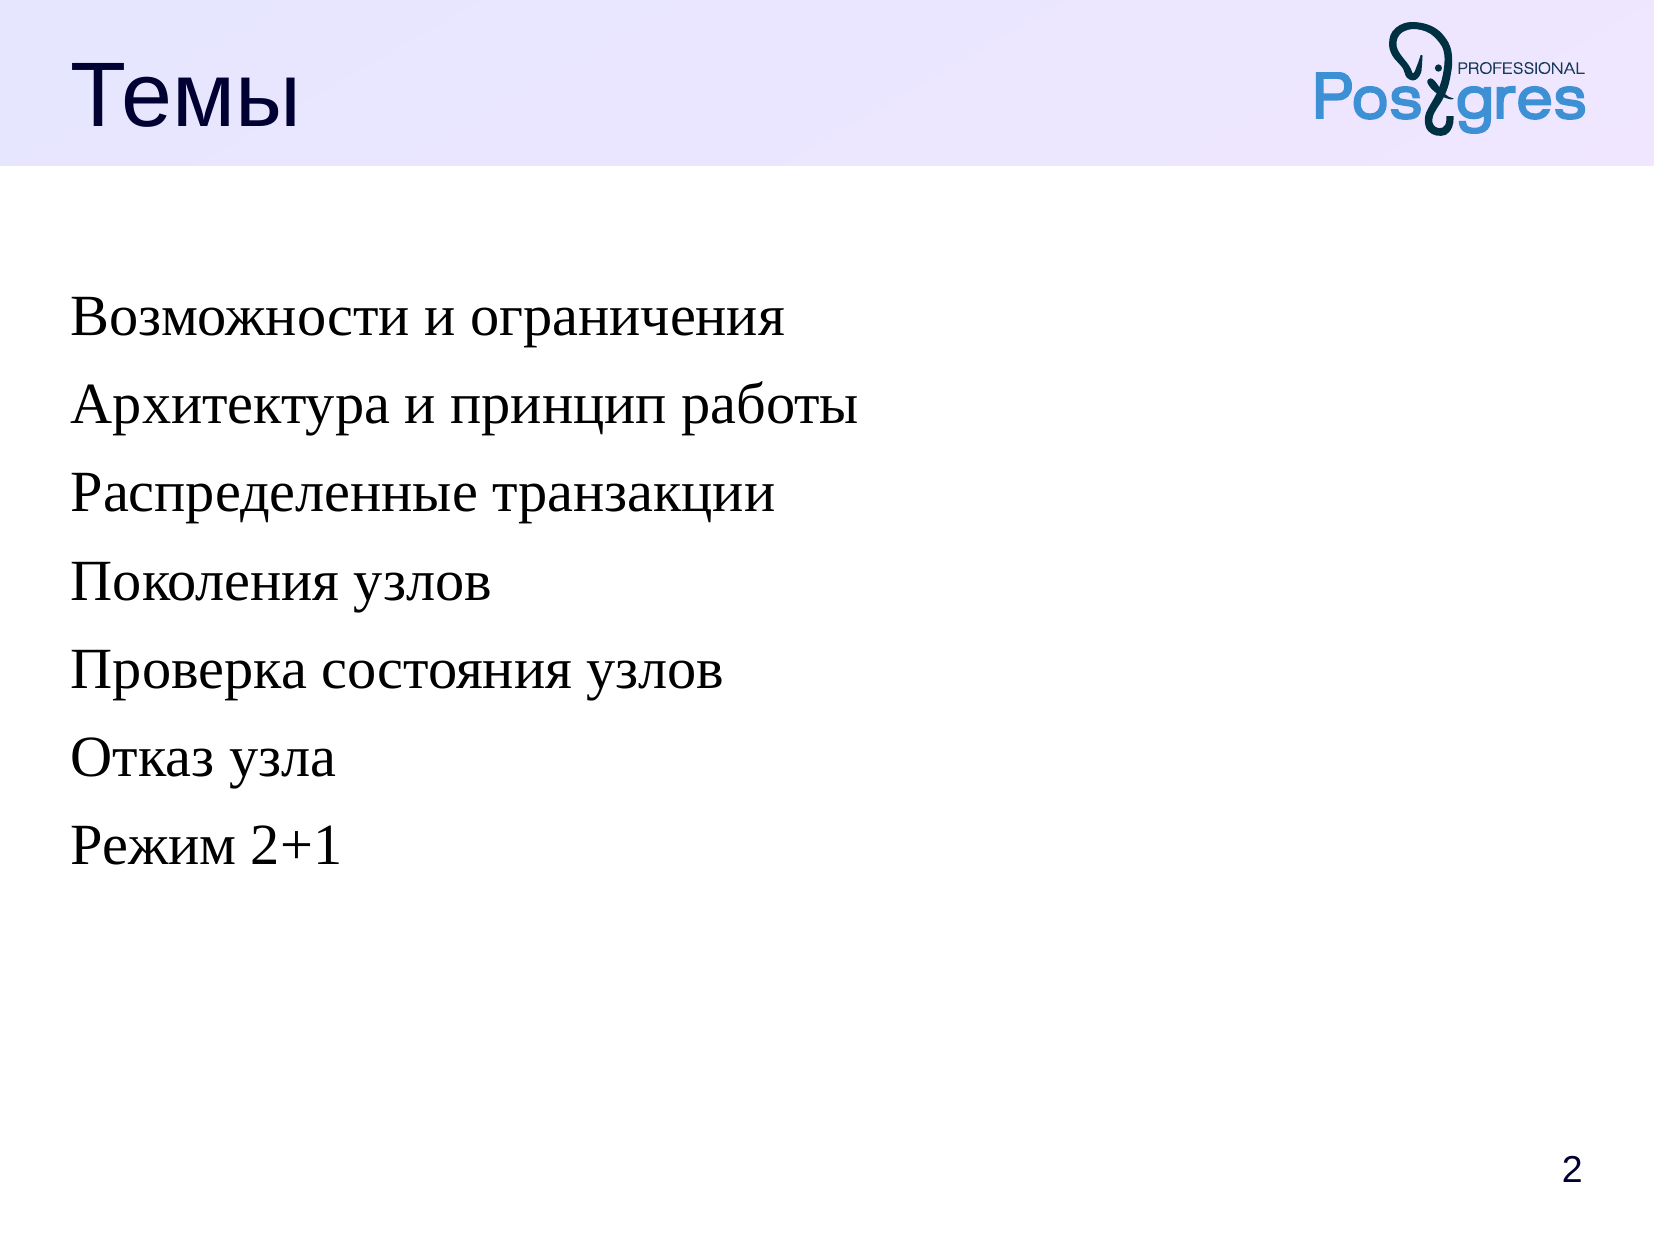

# Темы
Возможности и ограничения
Архитектура и принцип работы
Распределенные транзакции
Поколения узлов
Проверка состояния узлов
Отказ узла
Режим 2+1